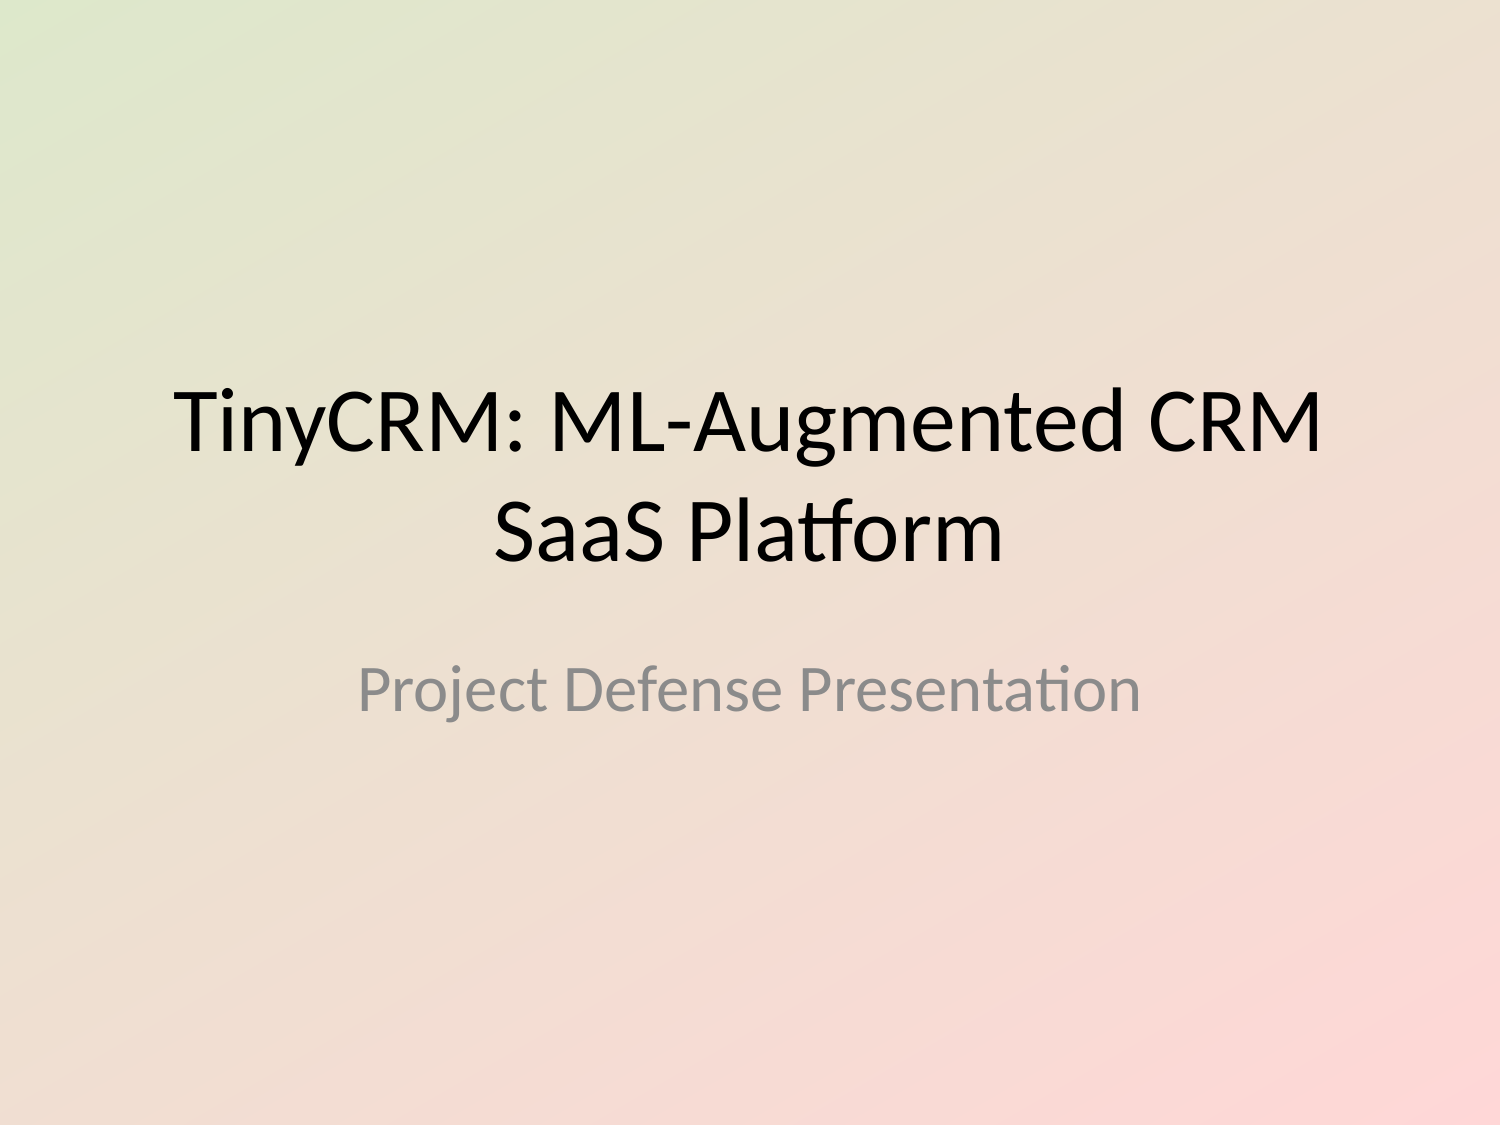

# TinyCRM: ML-Augmented CRM SaaS Platform
Project Defense Presentation